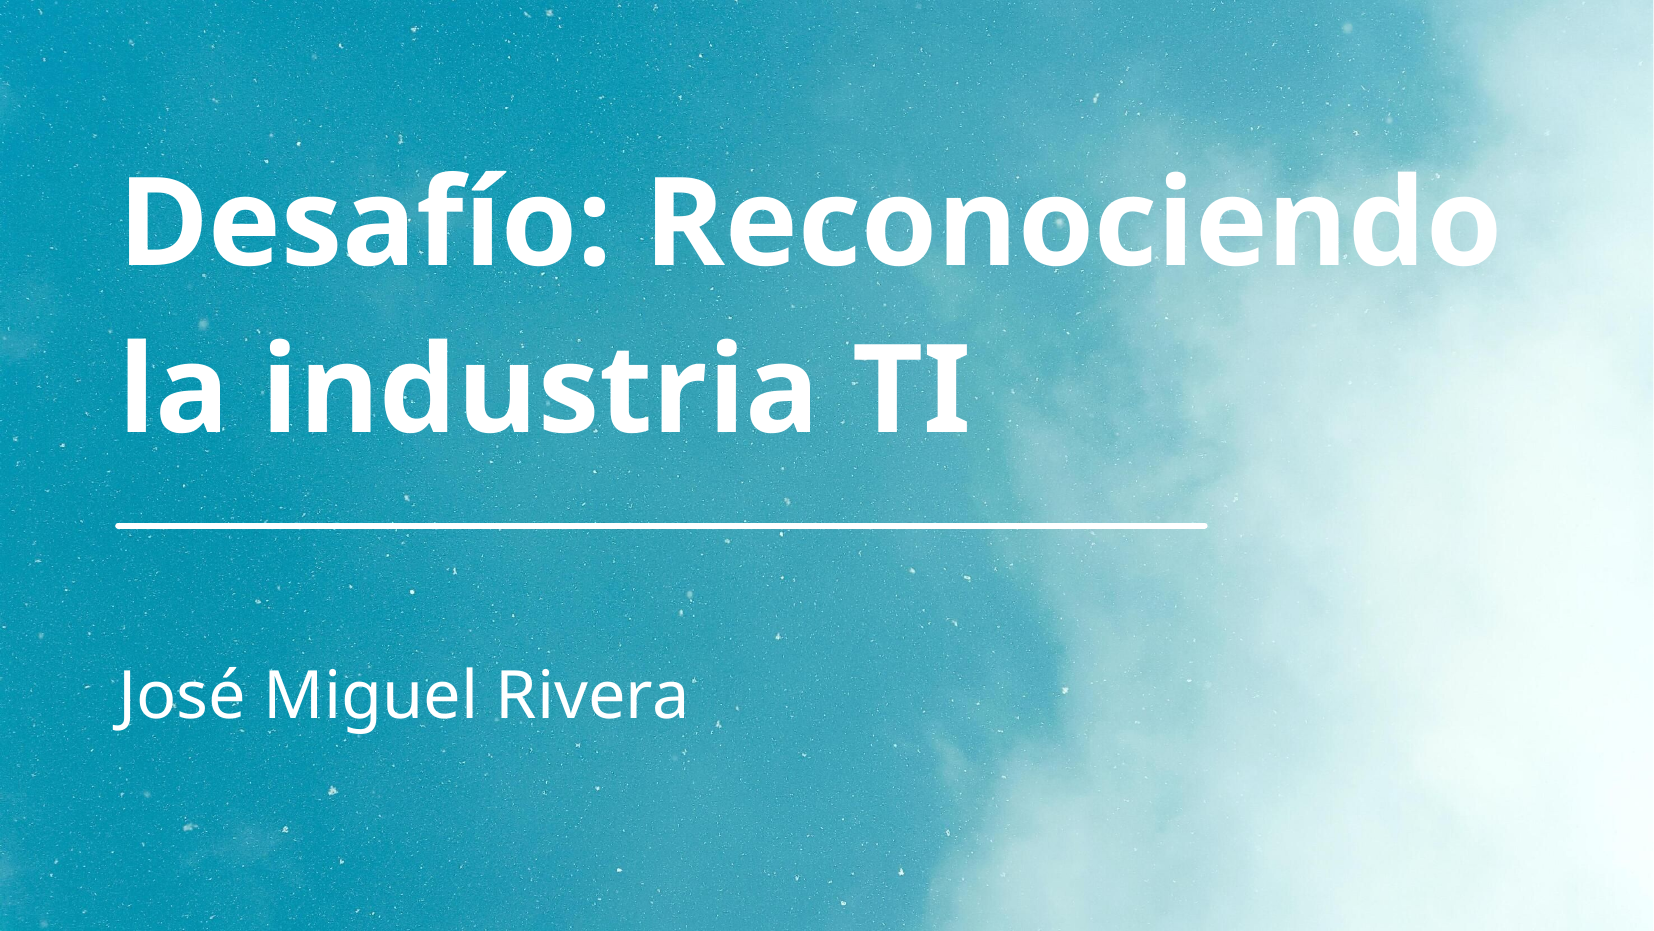

# Desafío: Reconociendo la industria TI
José Miguel Rivera